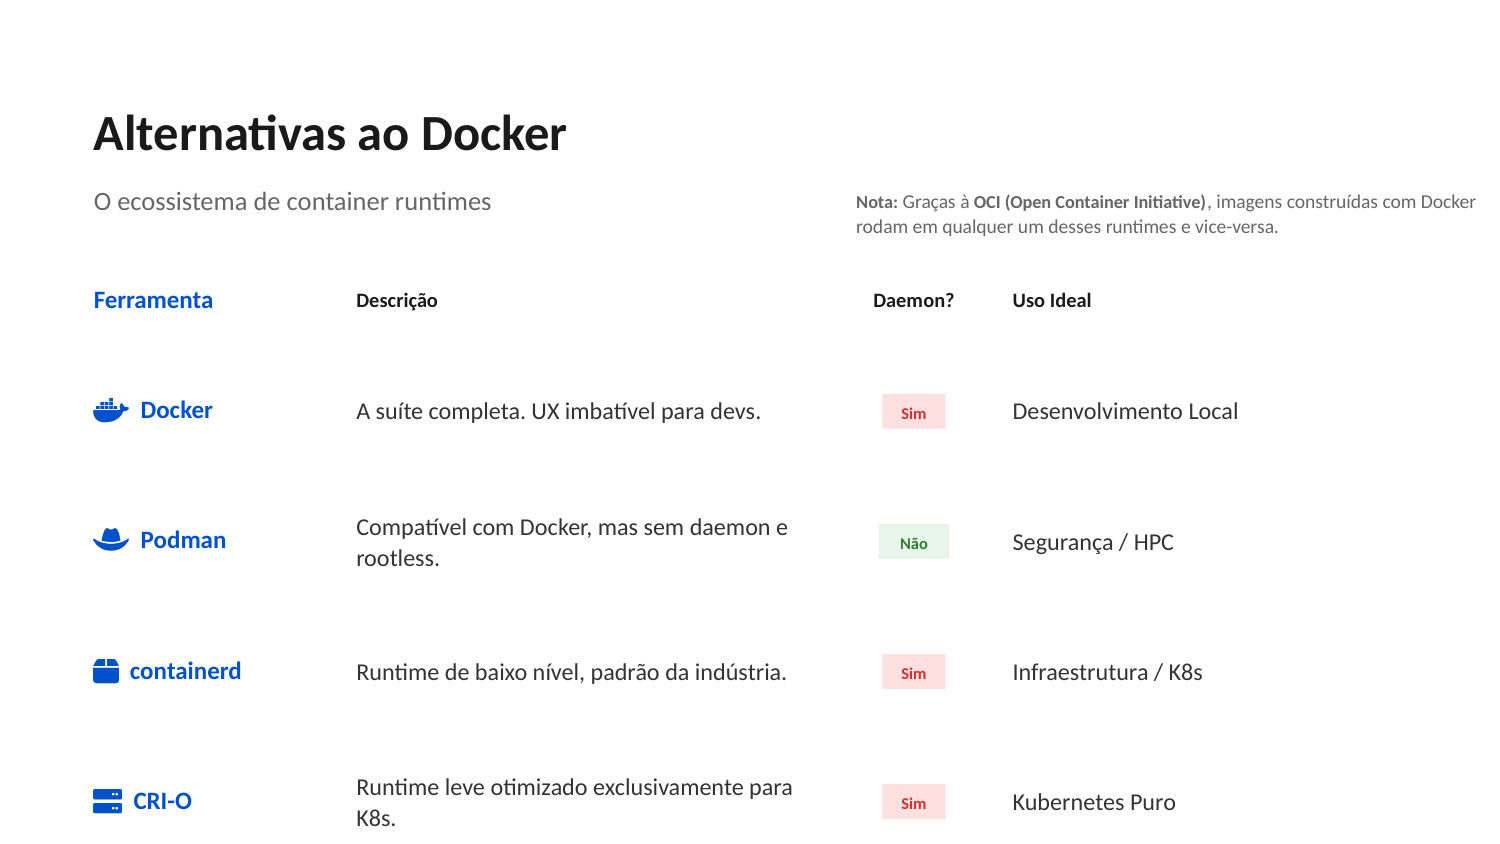

Alternativas ao Docker
Nota: Graças à OCI (Open Container Initiative), imagens construídas com Docker rodam em qualquer um desses runtimes e vice-versa.
O ecossistema de container runtimes
Ferramenta
Descrição
Daemon?
Uso Ideal
A suíte completa. UX imbatível para devs.
Desenvolvimento Local
Docker
Sim
Compatível com Docker, mas sem daemon e rootless.
Segurança / HPC
Podman
Não
Runtime de baixo nível, padrão da indústria.
Infraestrutura / K8s
containerd
Sim
Runtime leve otimizado exclusivamente para K8s.
Kubernetes Puro
CRI-O
Sim